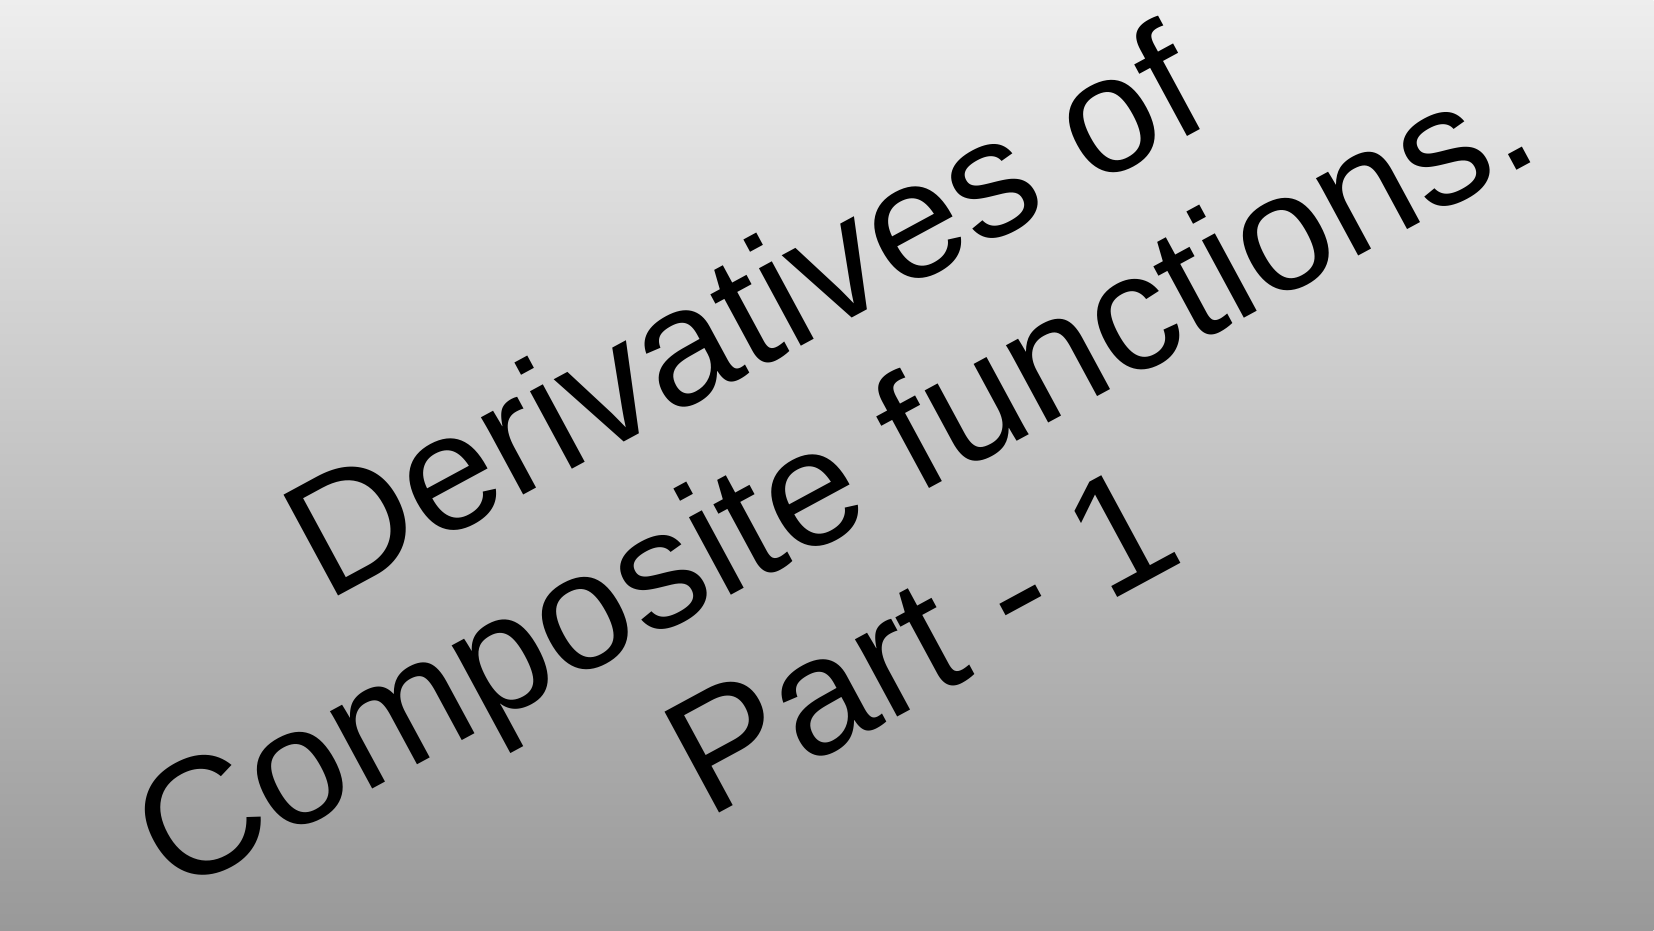

# Derivatives of Composite functions. Part - 1